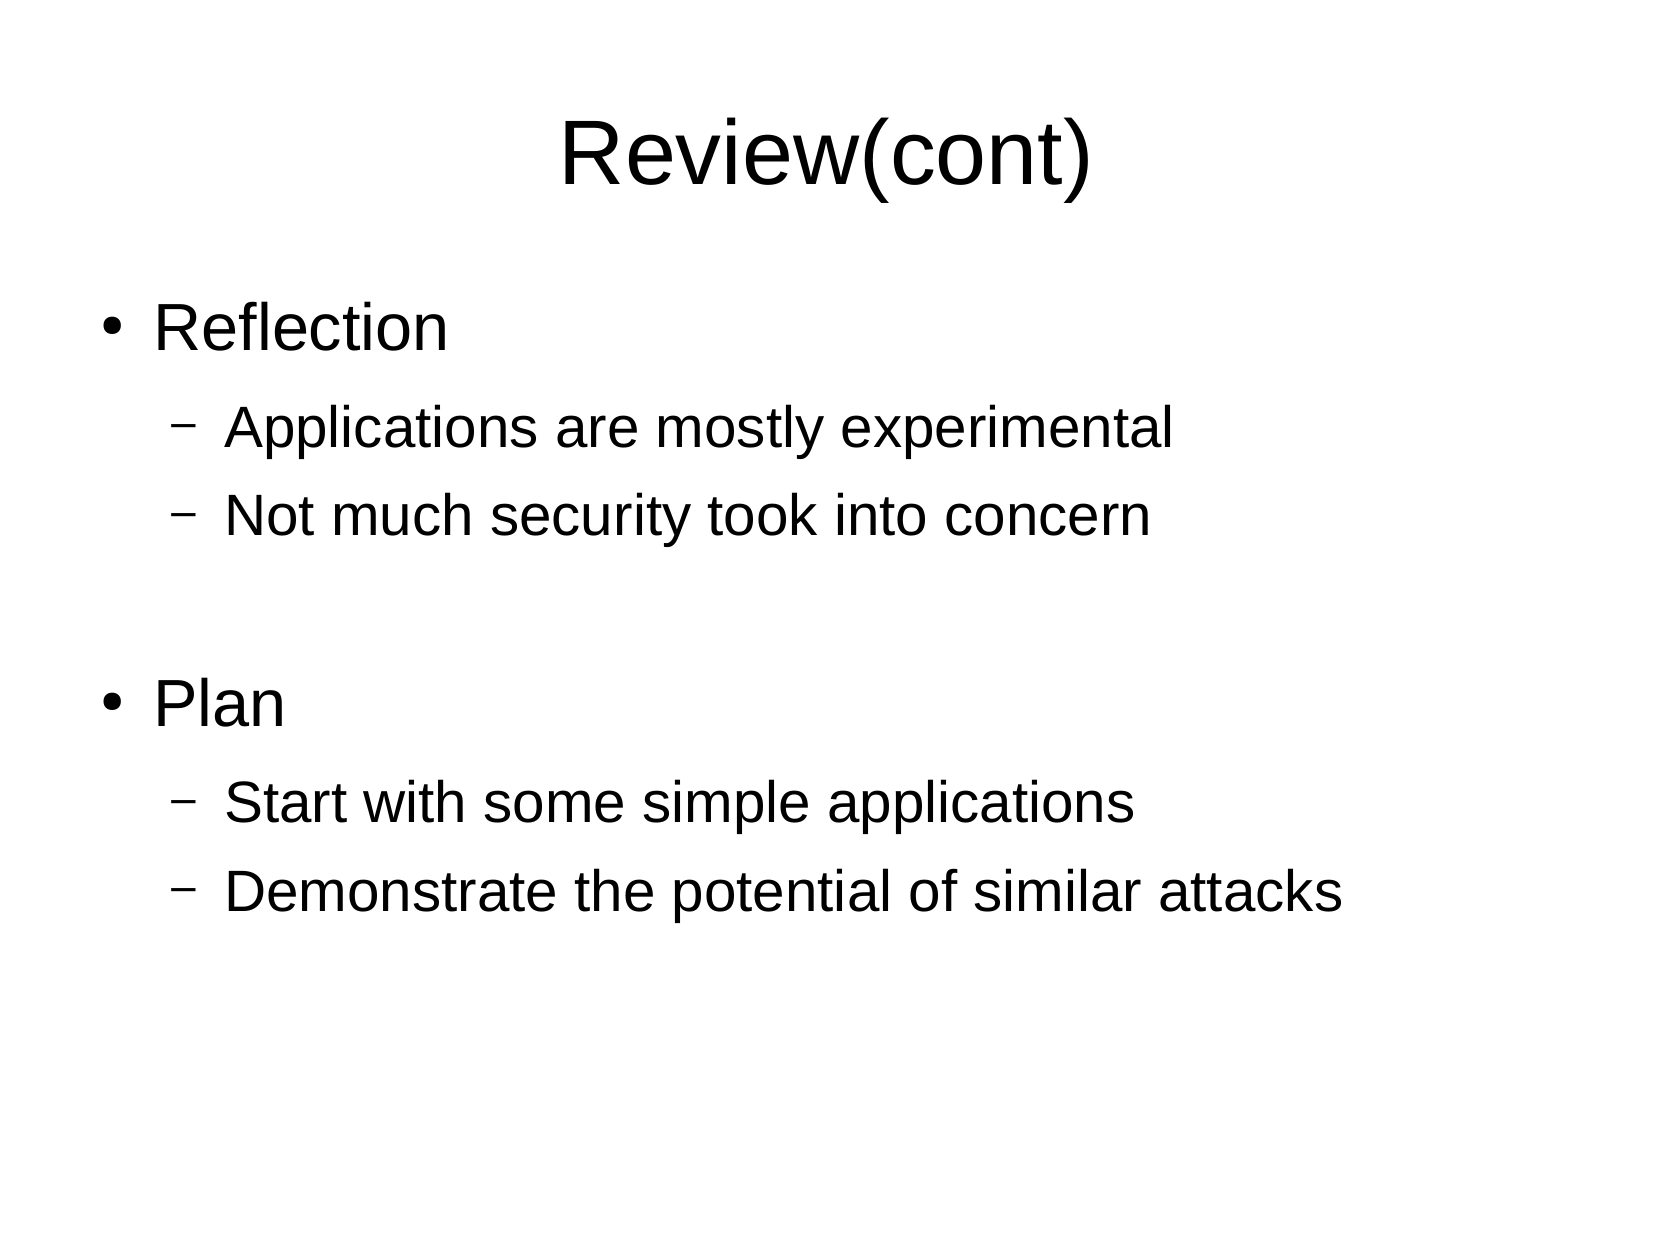

# Review(cont)
Reflection
Applications are mostly experimental
Not much security took into concern
Plan
Start with some simple applications
Demonstrate the potential of similar attacks